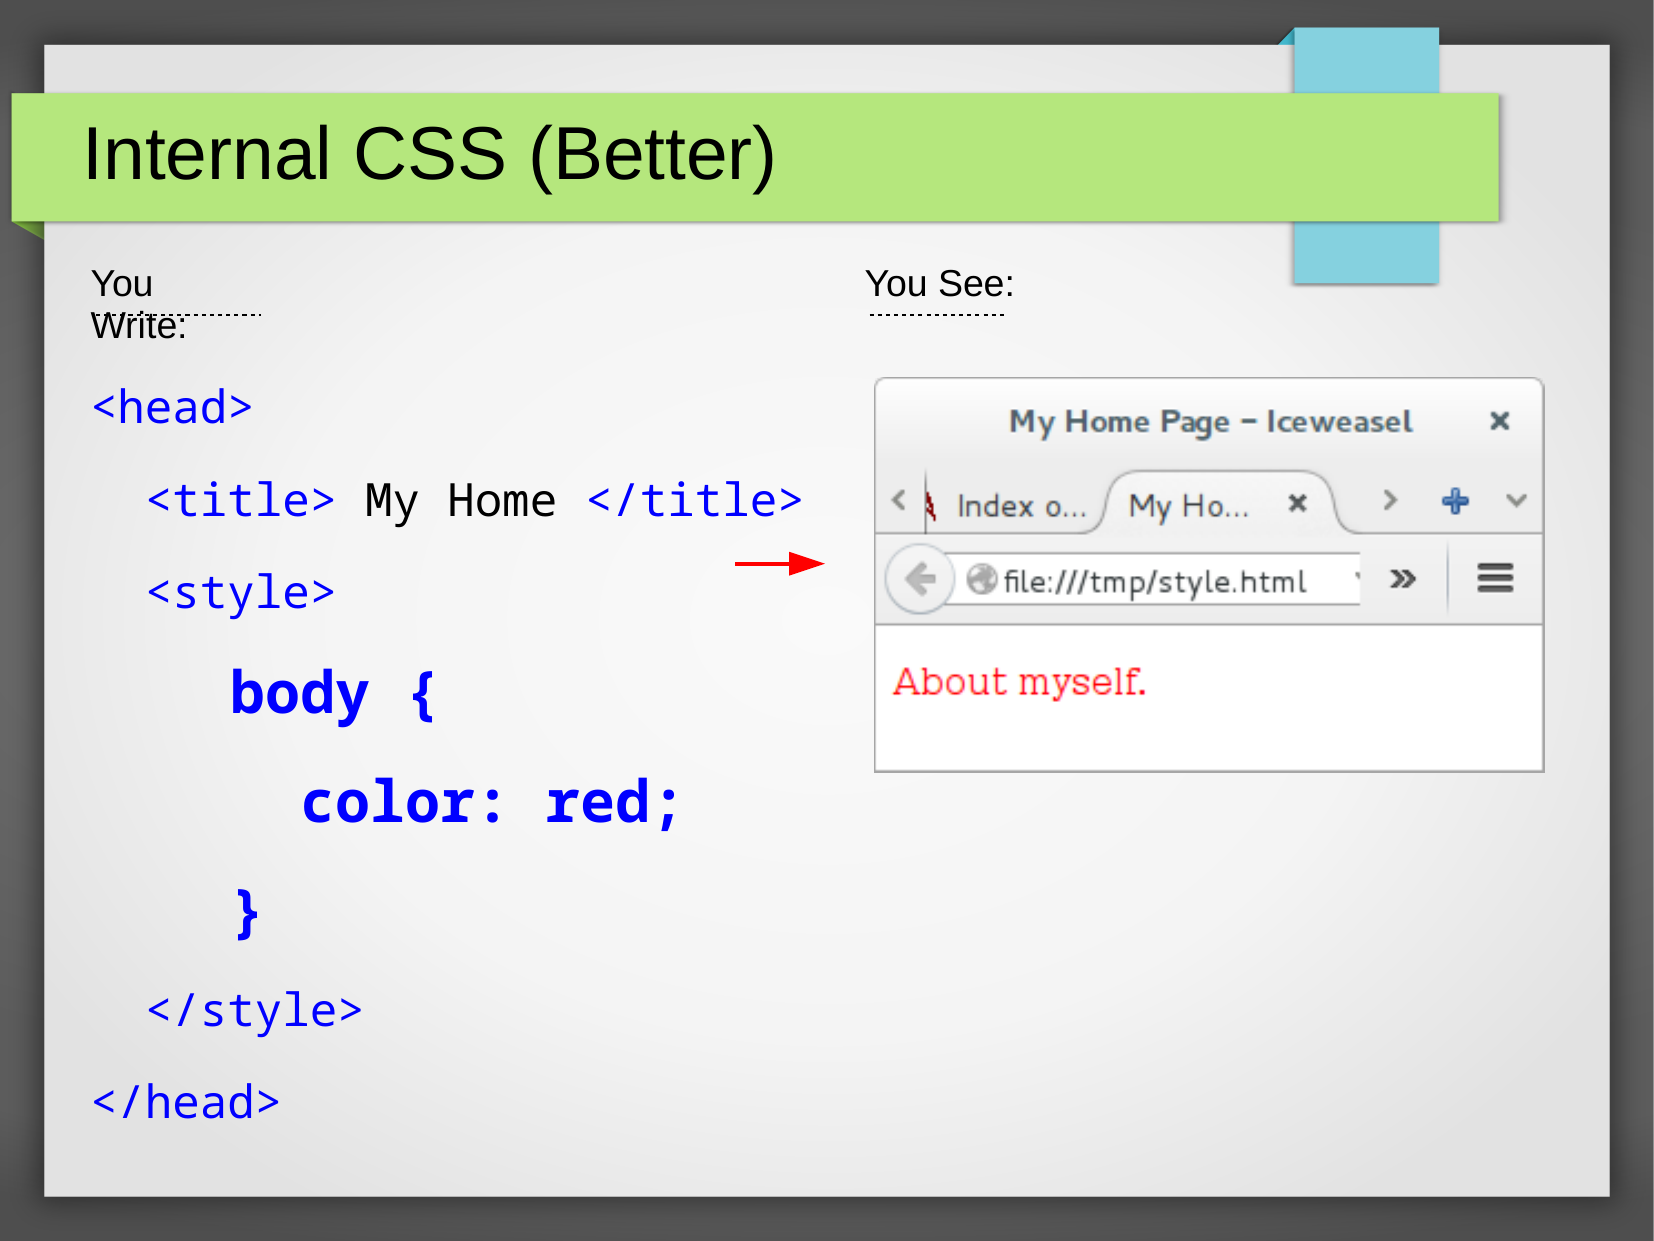

# Internal CSS (Better)
You Write:
You See:
<head>
 <title> My Home </title>
 <style>
 body {
 color: red;
 }
 </style>
</head>